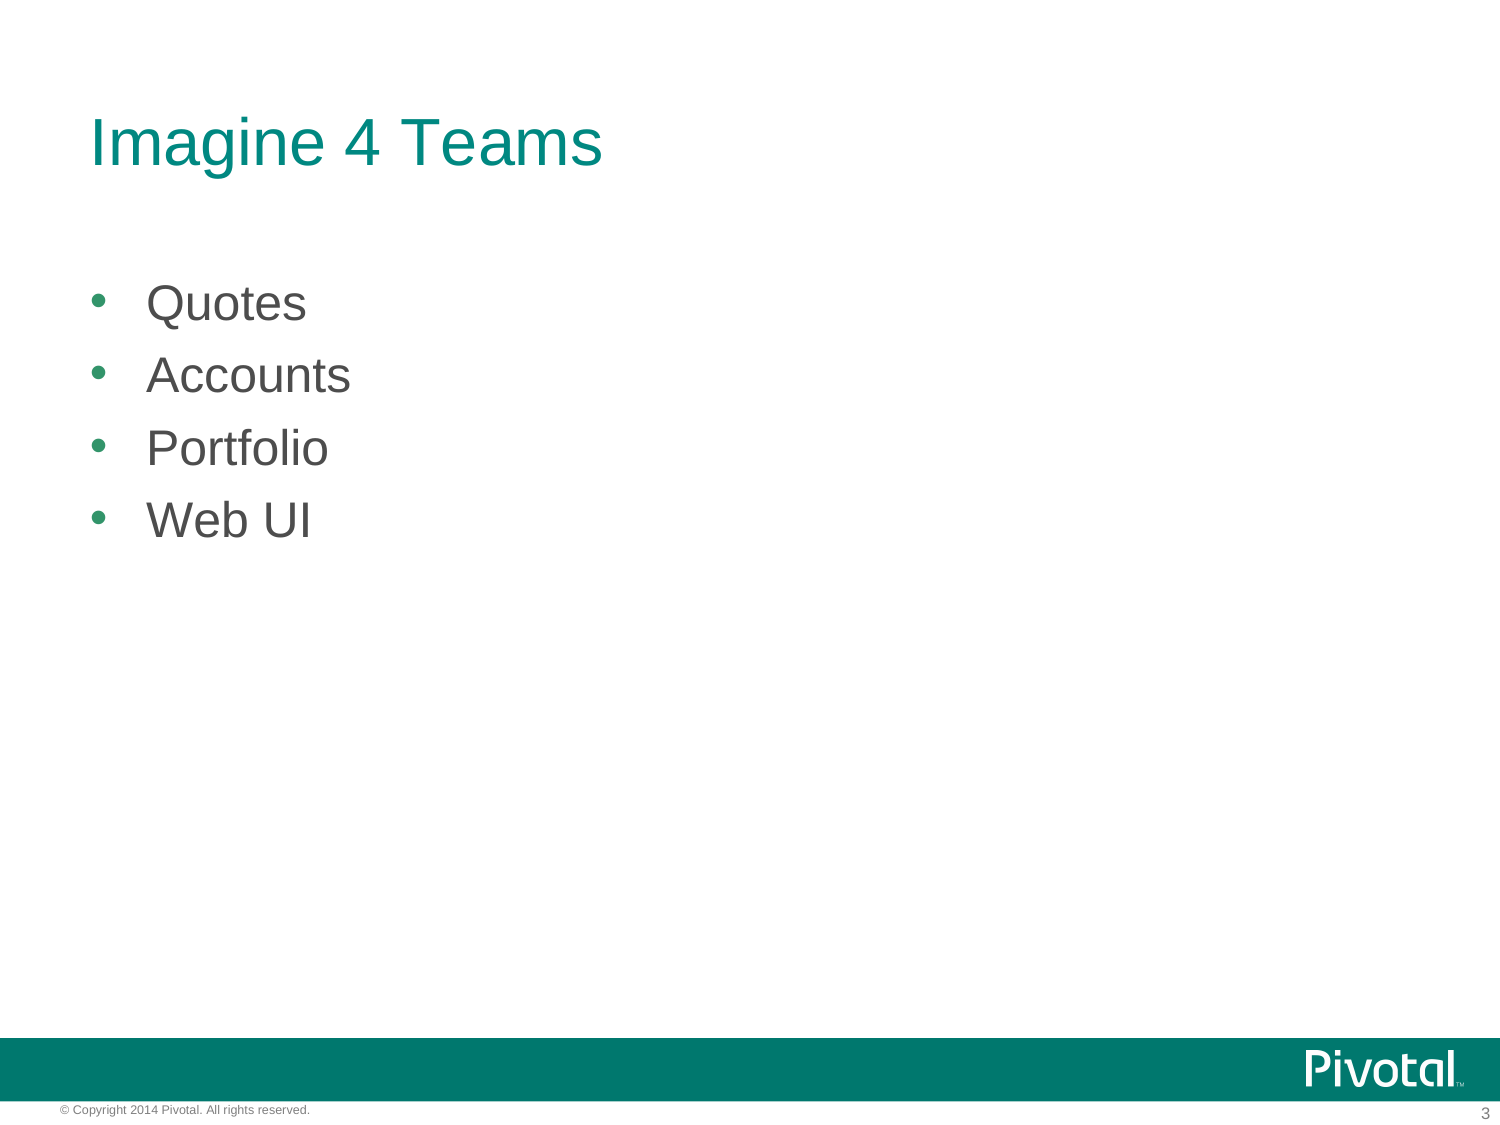

# Imagine 4 Teams
Quotes
Accounts
Portfolio
Web UI